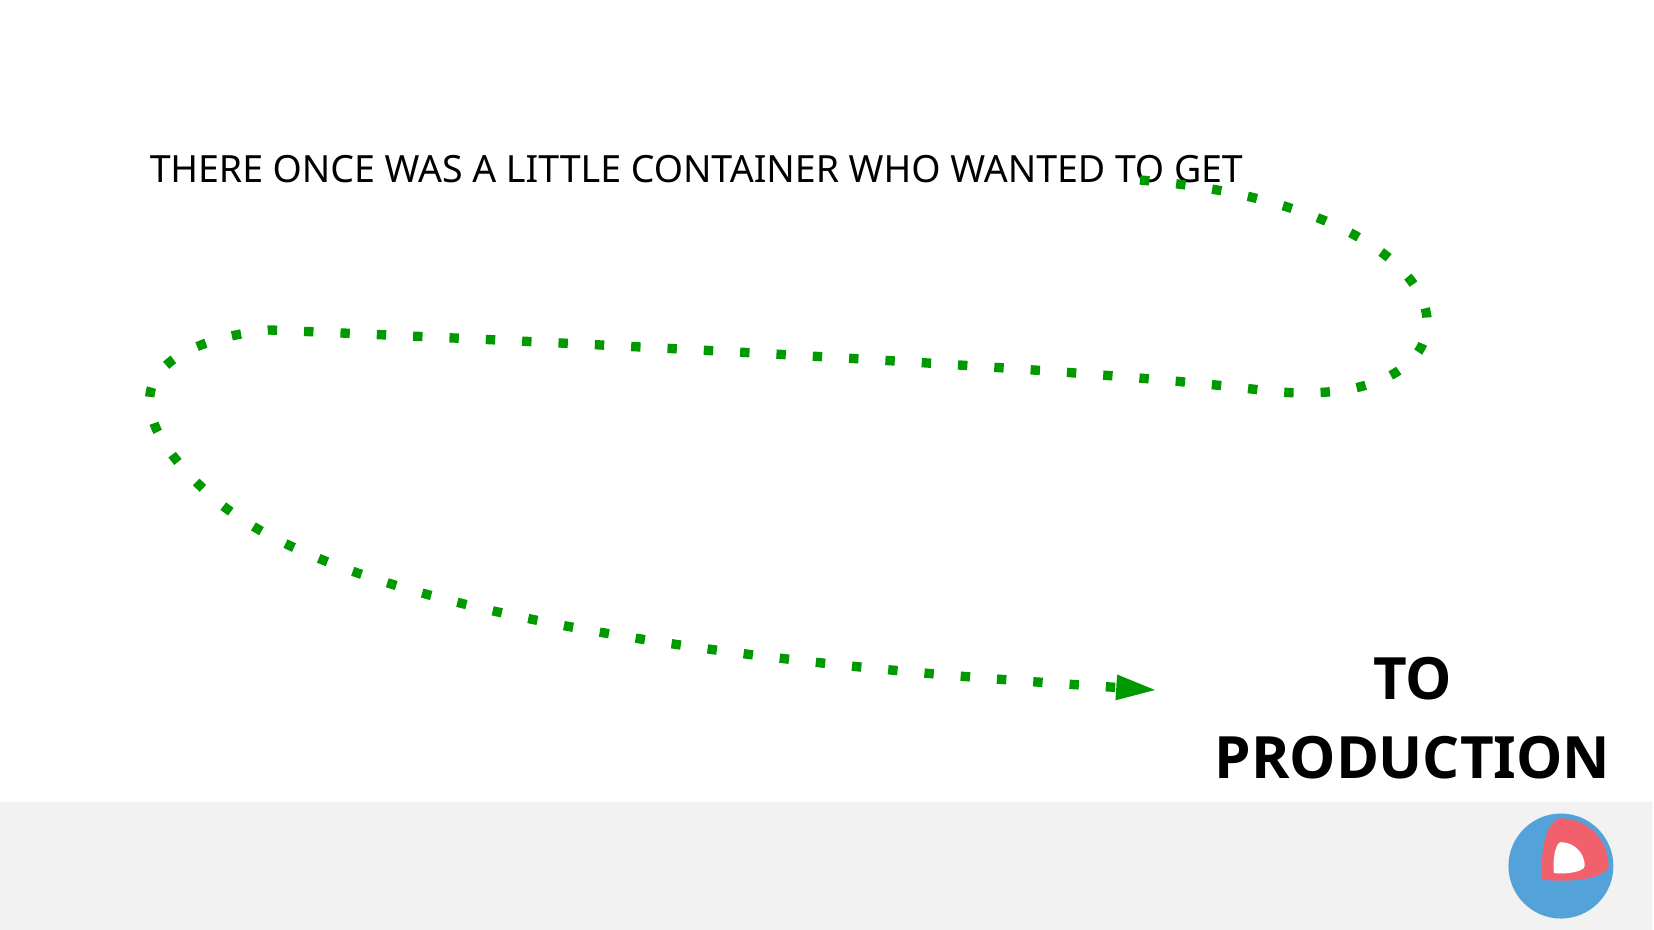

THERE ONCE WAS A LITTLE CONTAINER WHO WANTED TO GET
TO
PRODUCTION